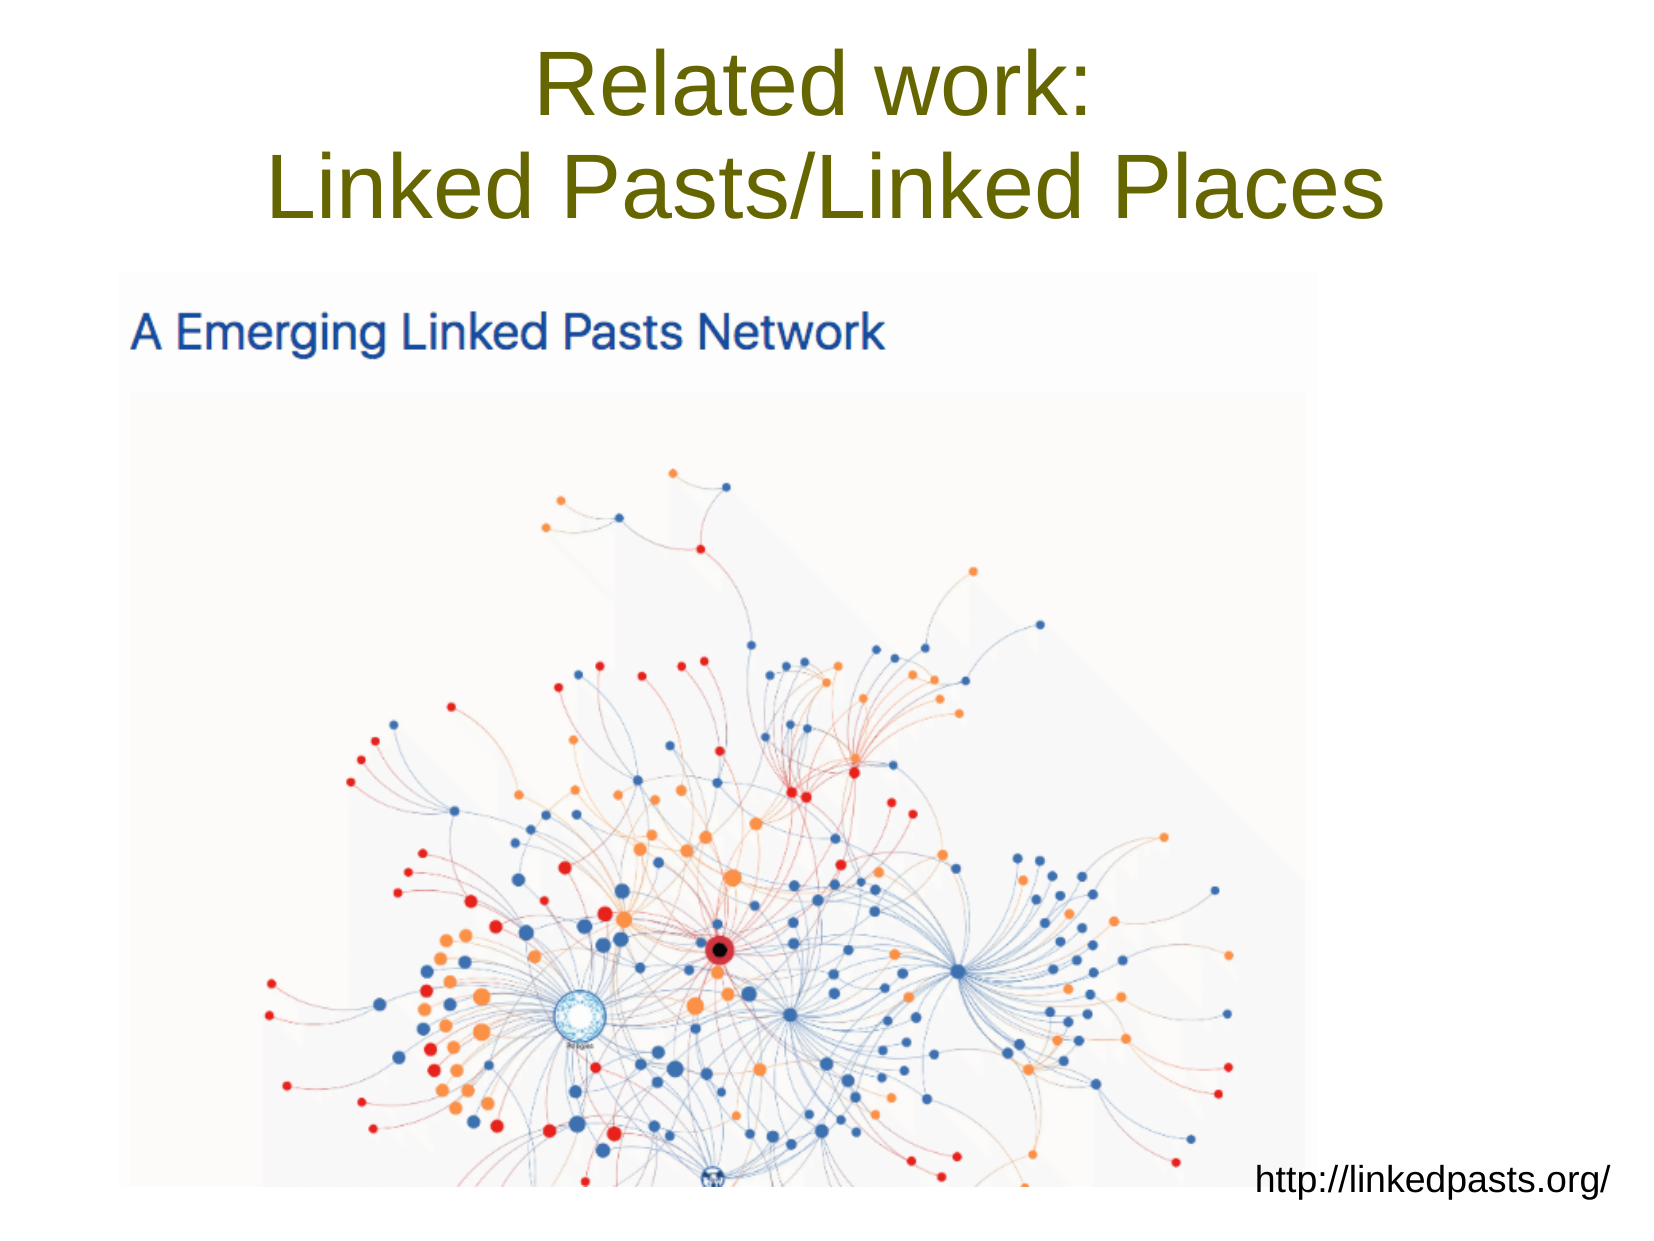

# Related work: Linked Pasts/Linked Places
http://linkedpasts.org/